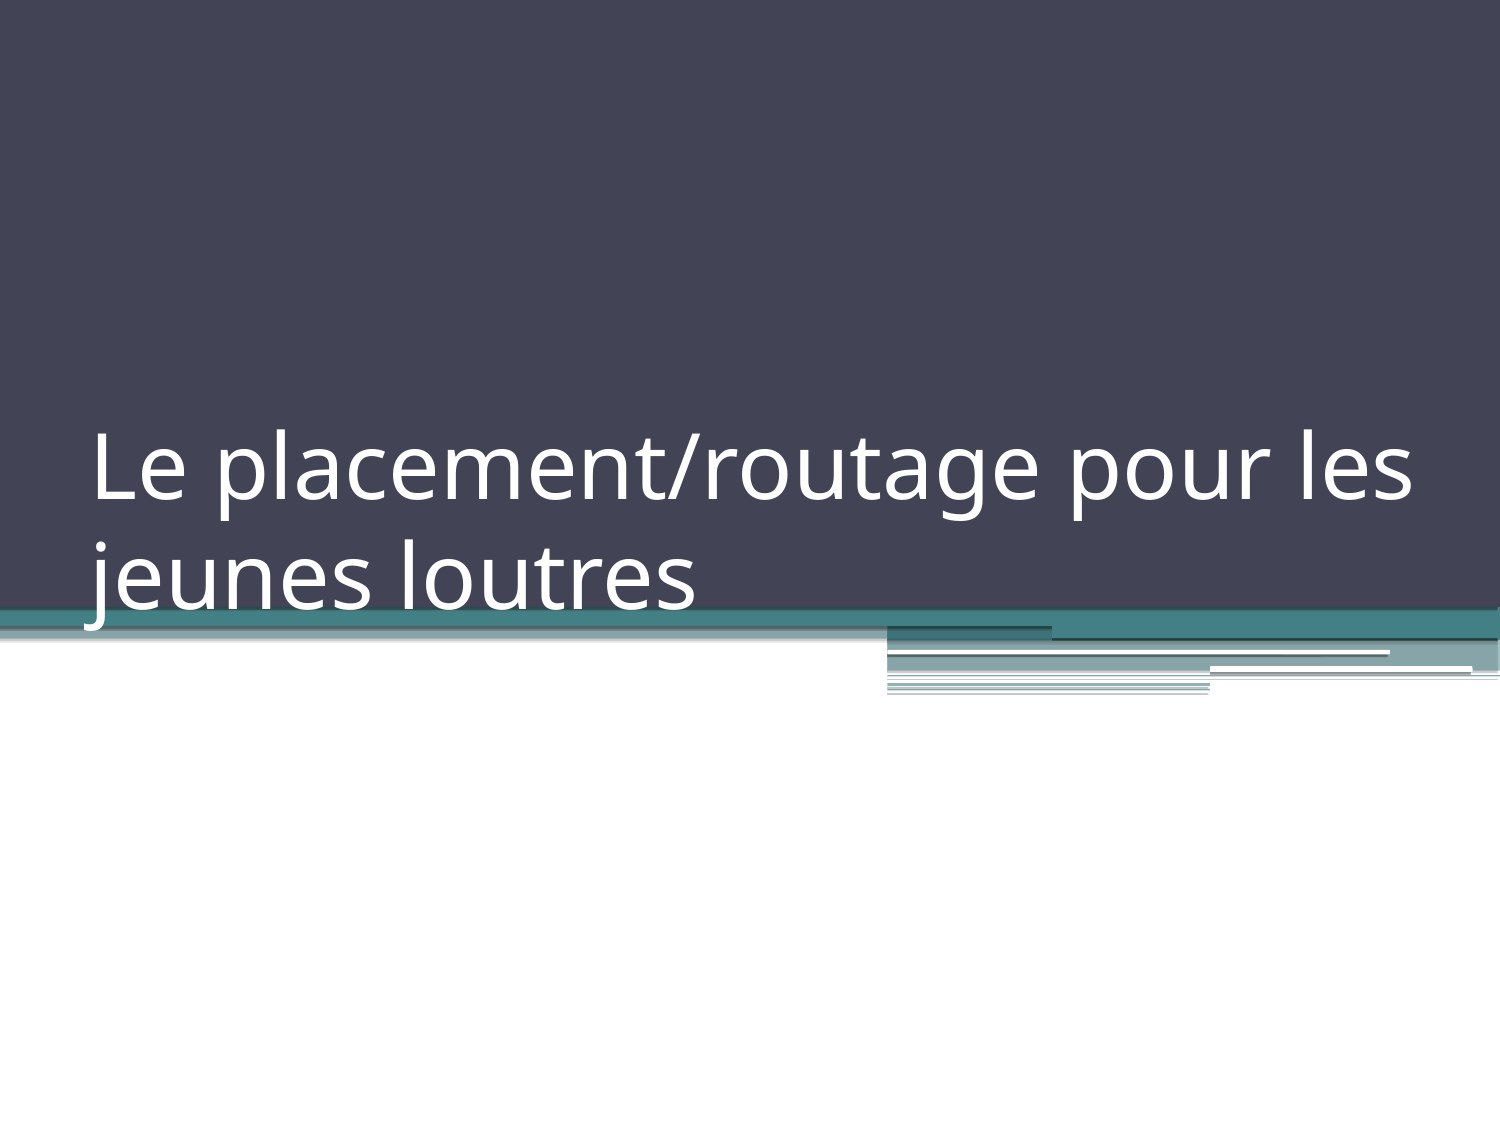

# Le placement/routage pour les jeunes loutres